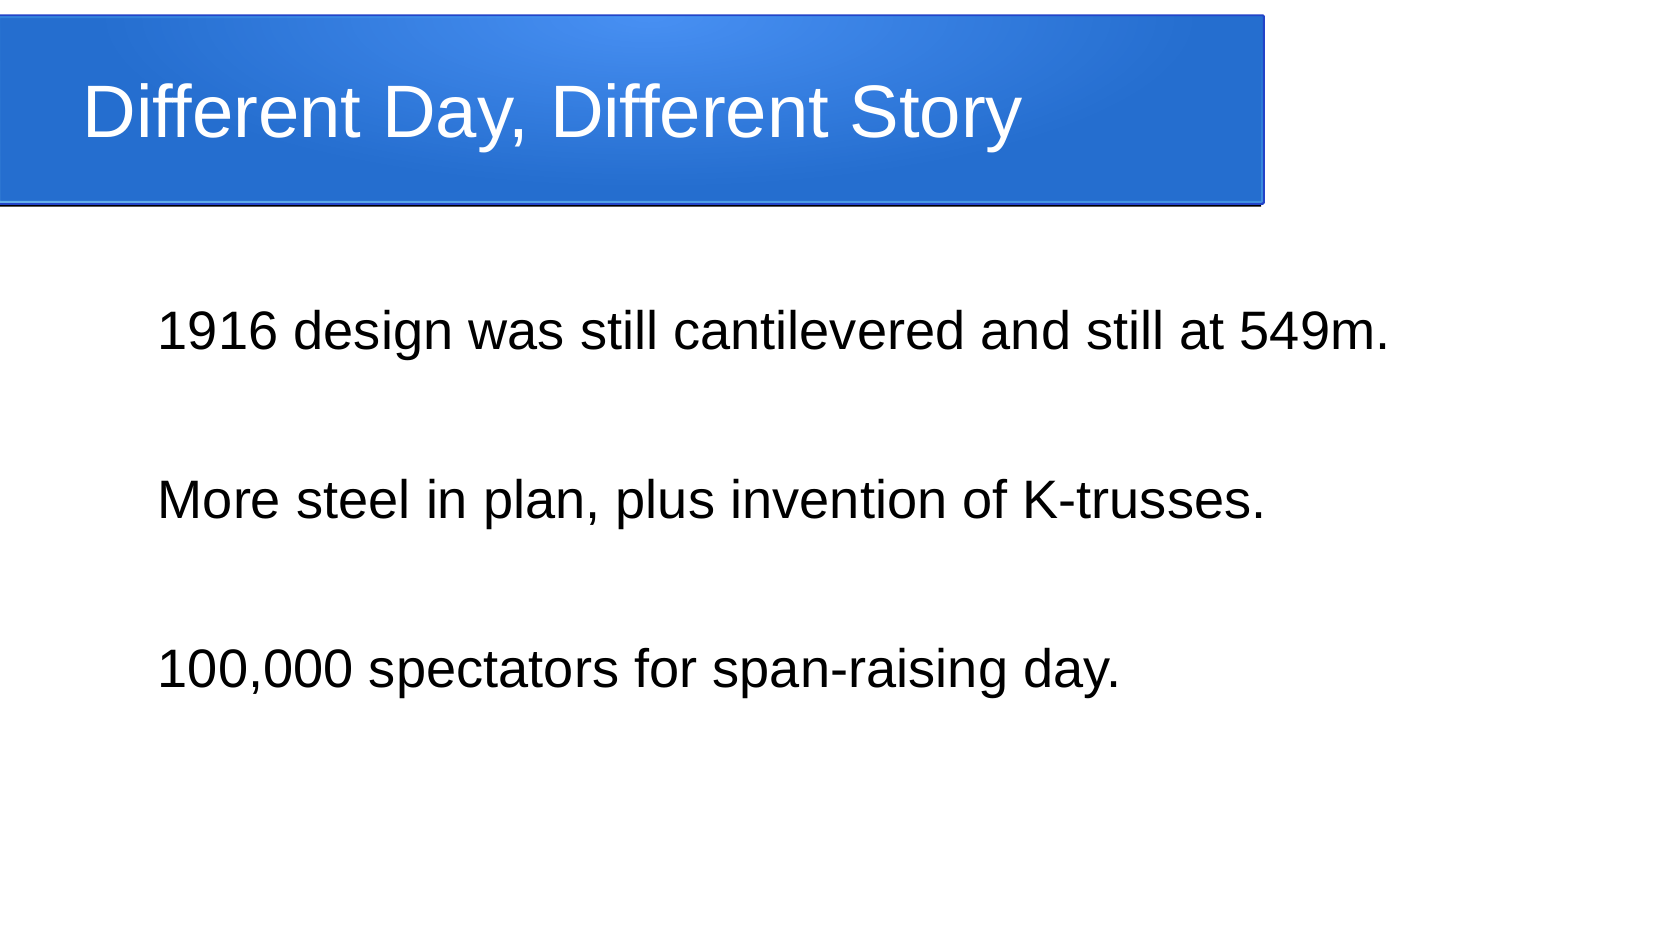

# Different Day, Different Story
1916 design was still cantilevered and still at 549m.
More steel in plan, plus invention of K-trusses.
100,000 spectators for span-raising day.